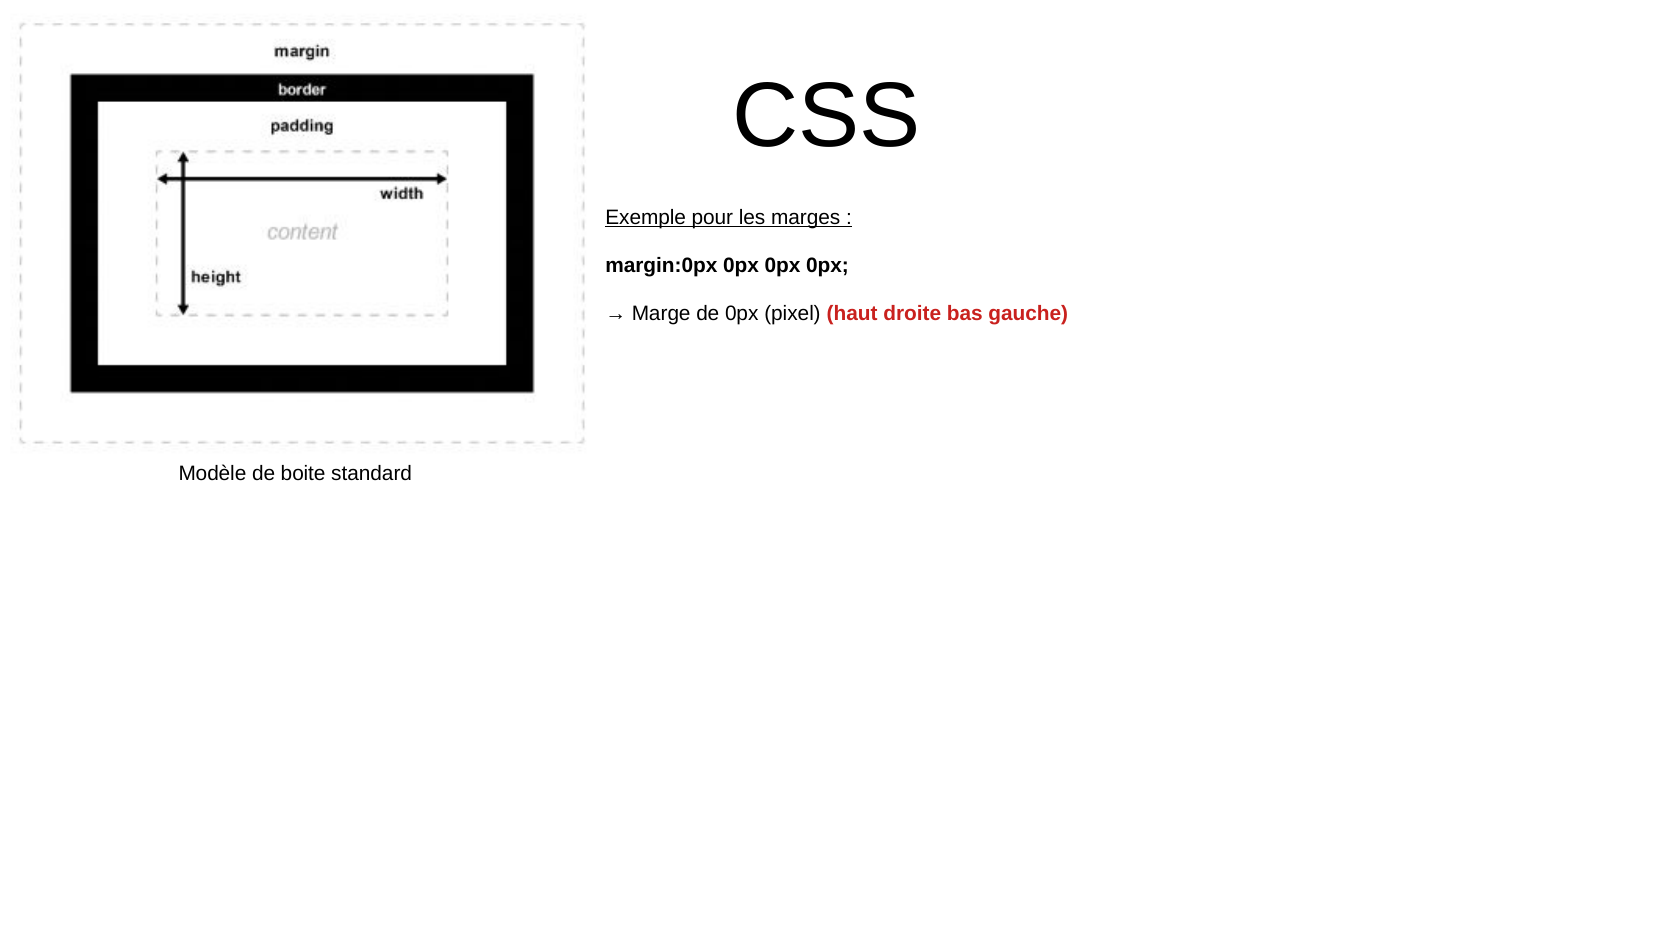

# CSS
Exemple pour les marges :
margin:0px 0px 0px 0px;
→ Marge de 0px (pixel) (haut droite bas gauche)
Modèle de boite standard